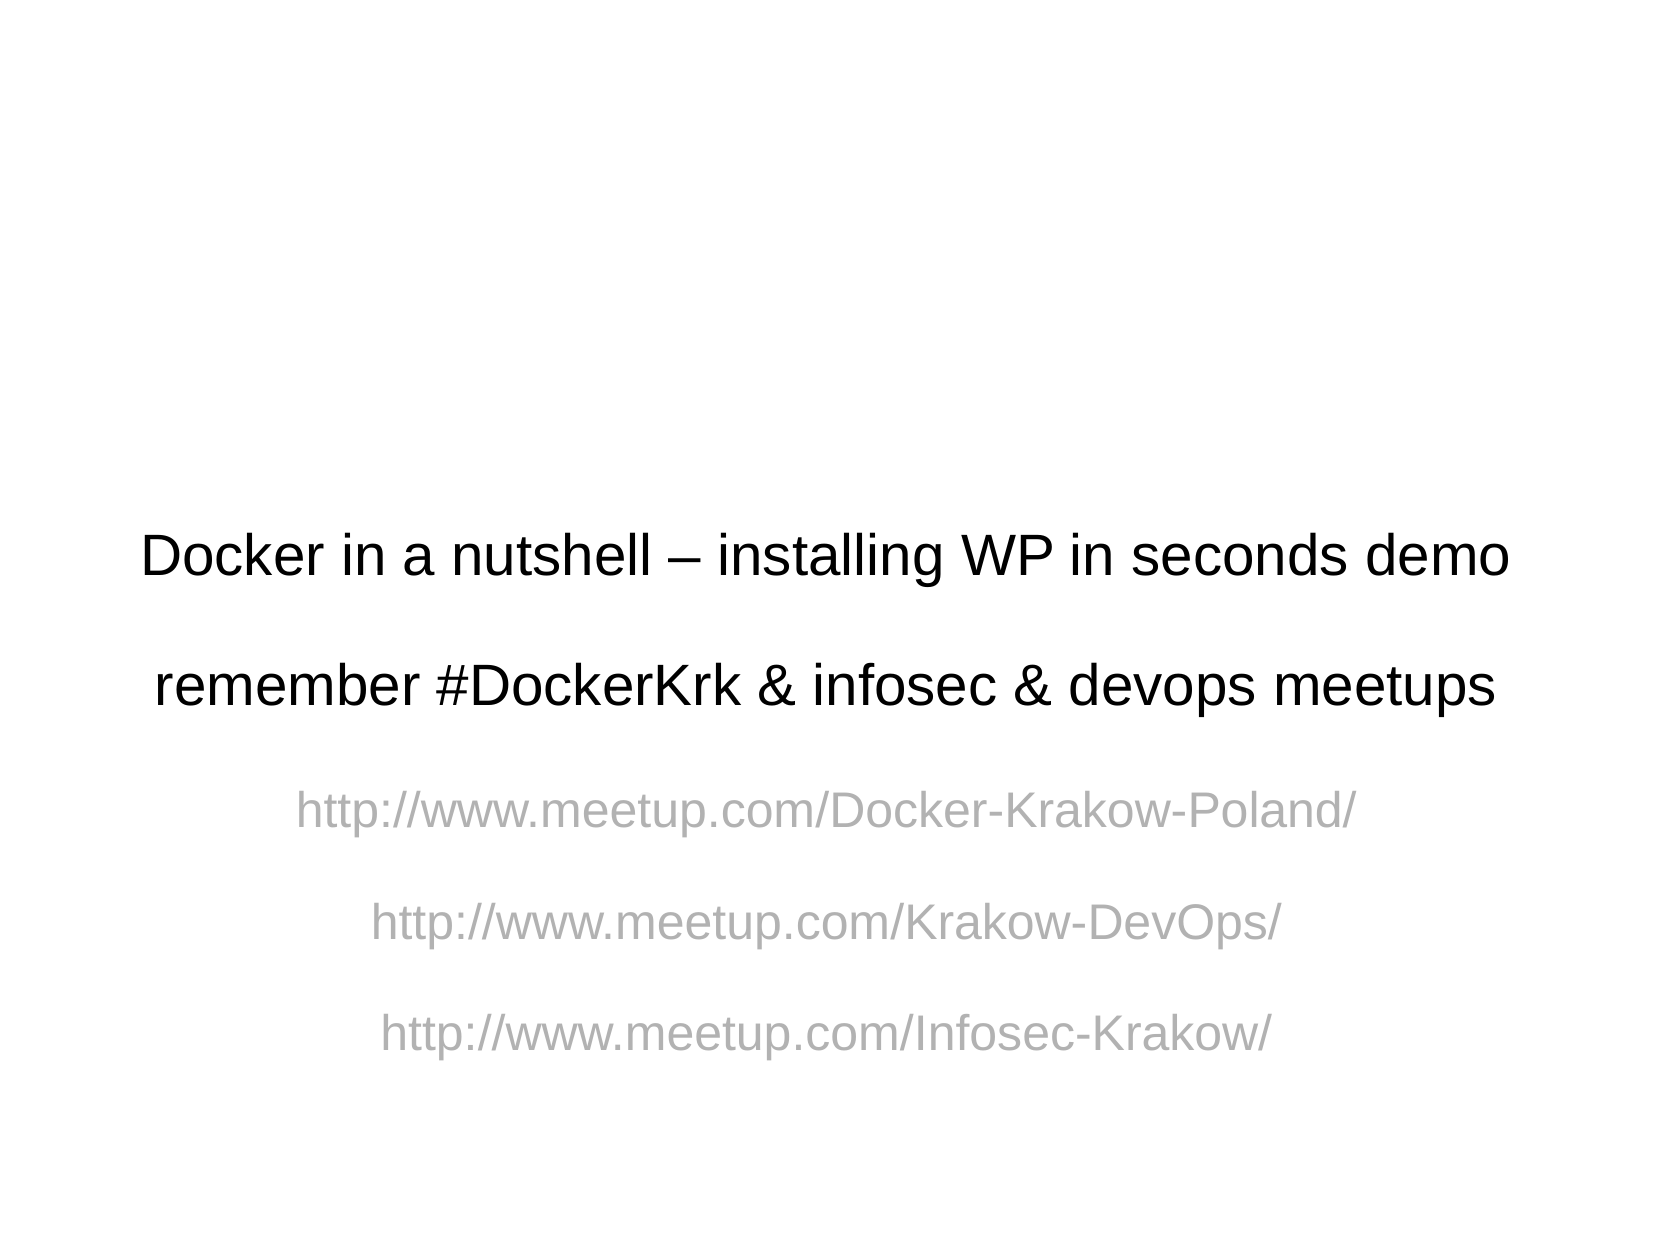

Docker in a nutshell – installing WP in seconds demo
remember #DockerKrk & infosec & devops meetups
http://www.meetup.com/Docker-Krakow-Poland/
http://www.meetup.com/Krakow-DevOps/
http://www.meetup.com/Infosec-Krakow/